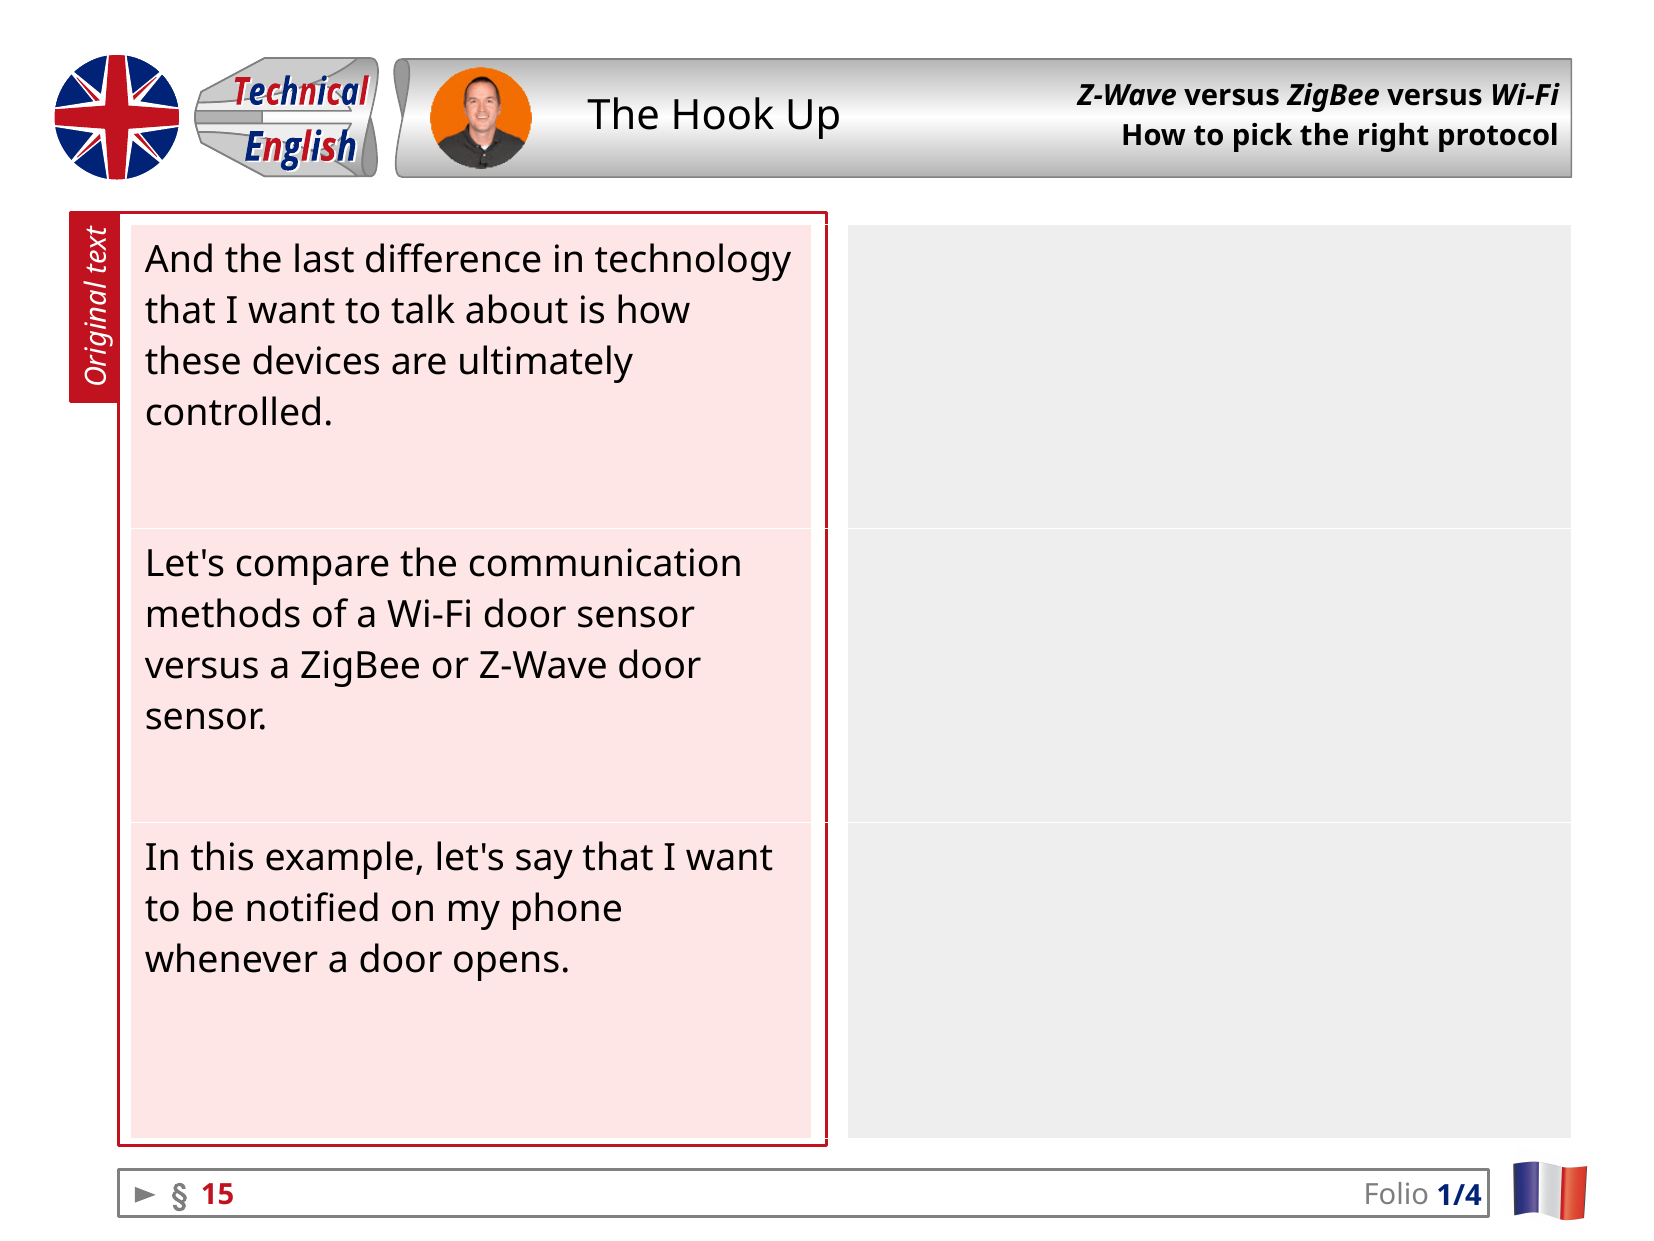

#
| And the last difference in technology that I want to talk about is how these devices are ultimately controlled. | | |
| --- | --- | --- |
| Let's compare the communication methods of a Wi-Fi door sensor versus a ZigBee or Z-Wave door sensor. | | |
| In this example, let's say that I want to be notified on my phone whenever a door opens. | | |
15
1/4